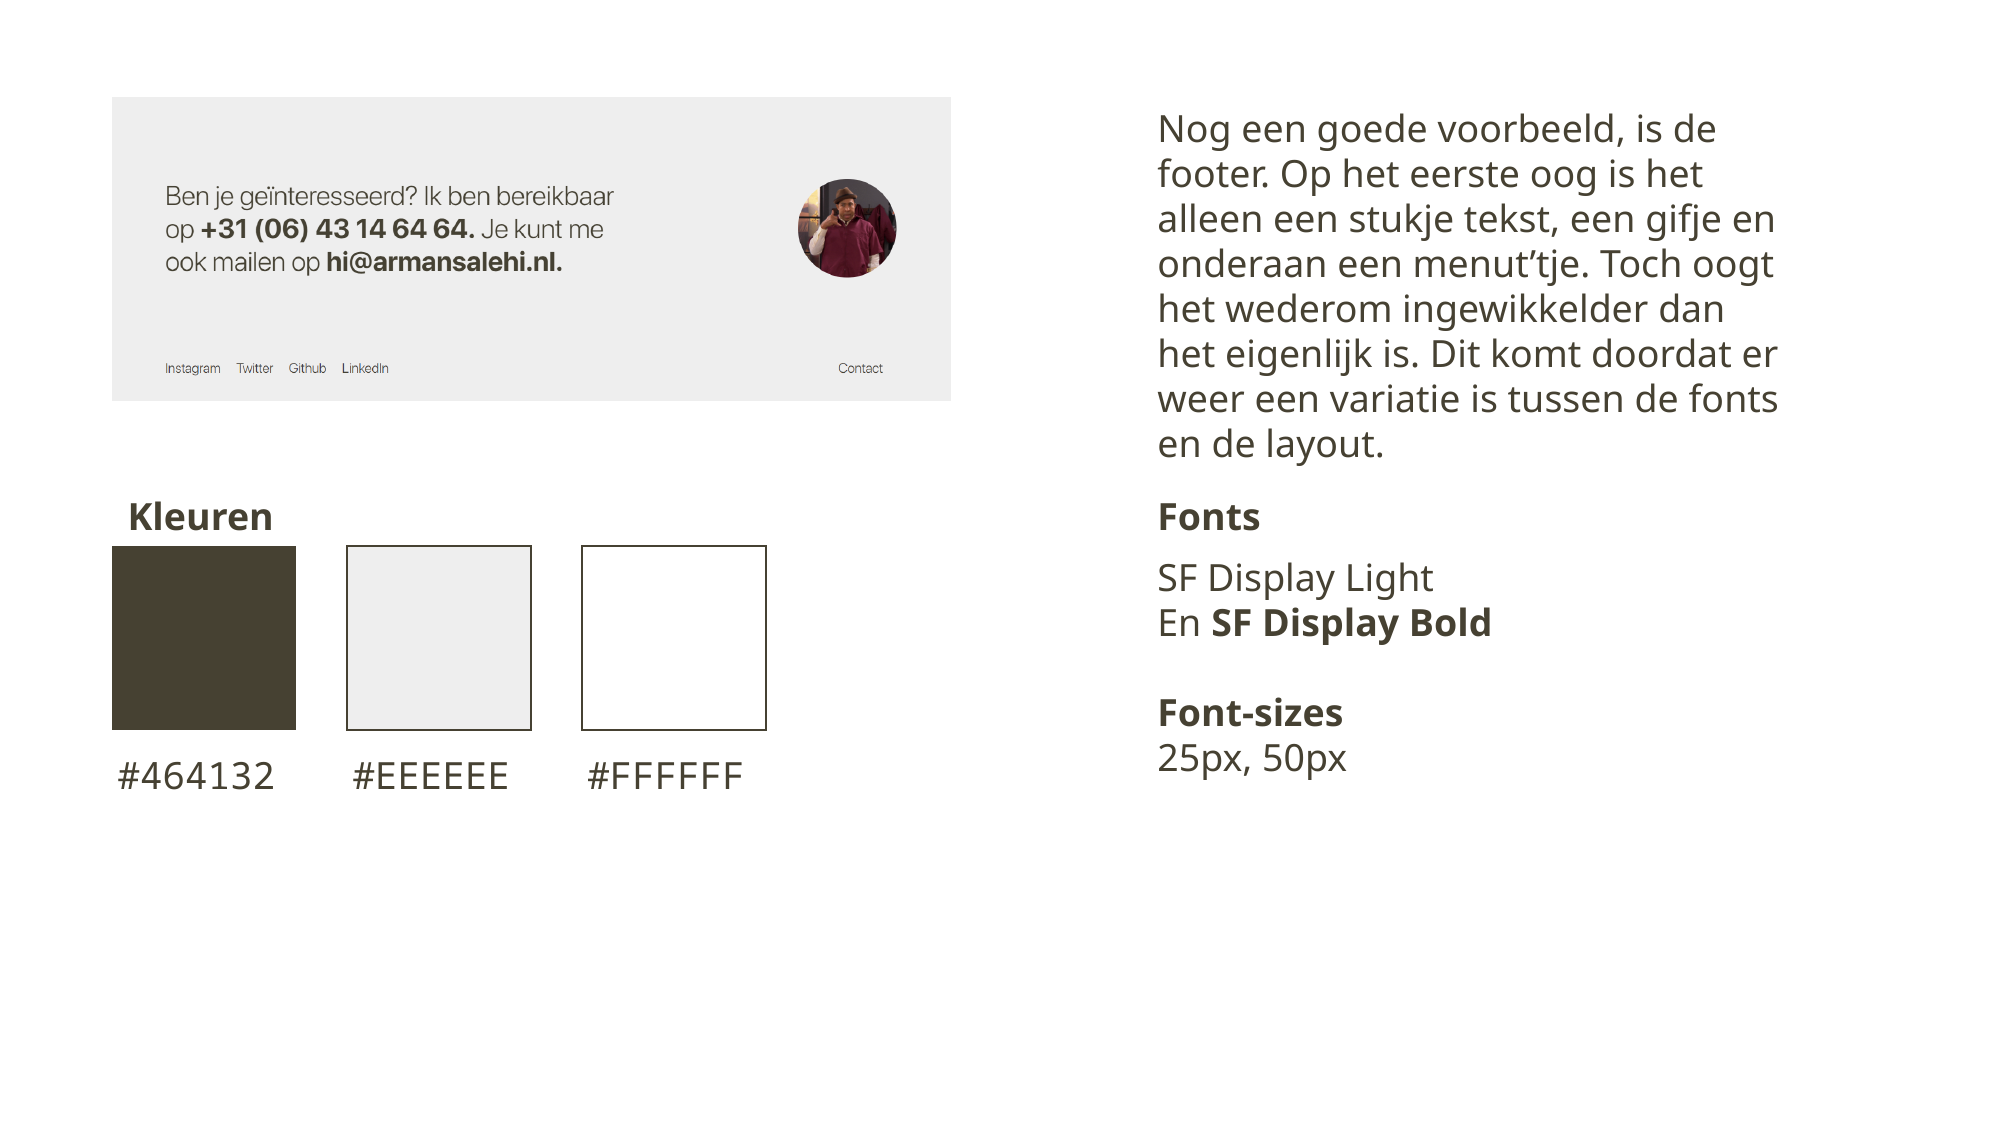

Nog een goede voorbeeld, is de footer. Op het eerste oog is het alleen een stukje tekst, een gifje en onderaan een menut’tje. Toch oogt het wederom ingewikkelder dan het eigenlijk is. Dit komt doordat er weer een variatie is tussen de fonts en de layout.
Kleuren
Fonts
SF Display Light
En SF Display Bold
Font-sizes
25px, 50px
#464132
#EEEEEE
#FFFFFF